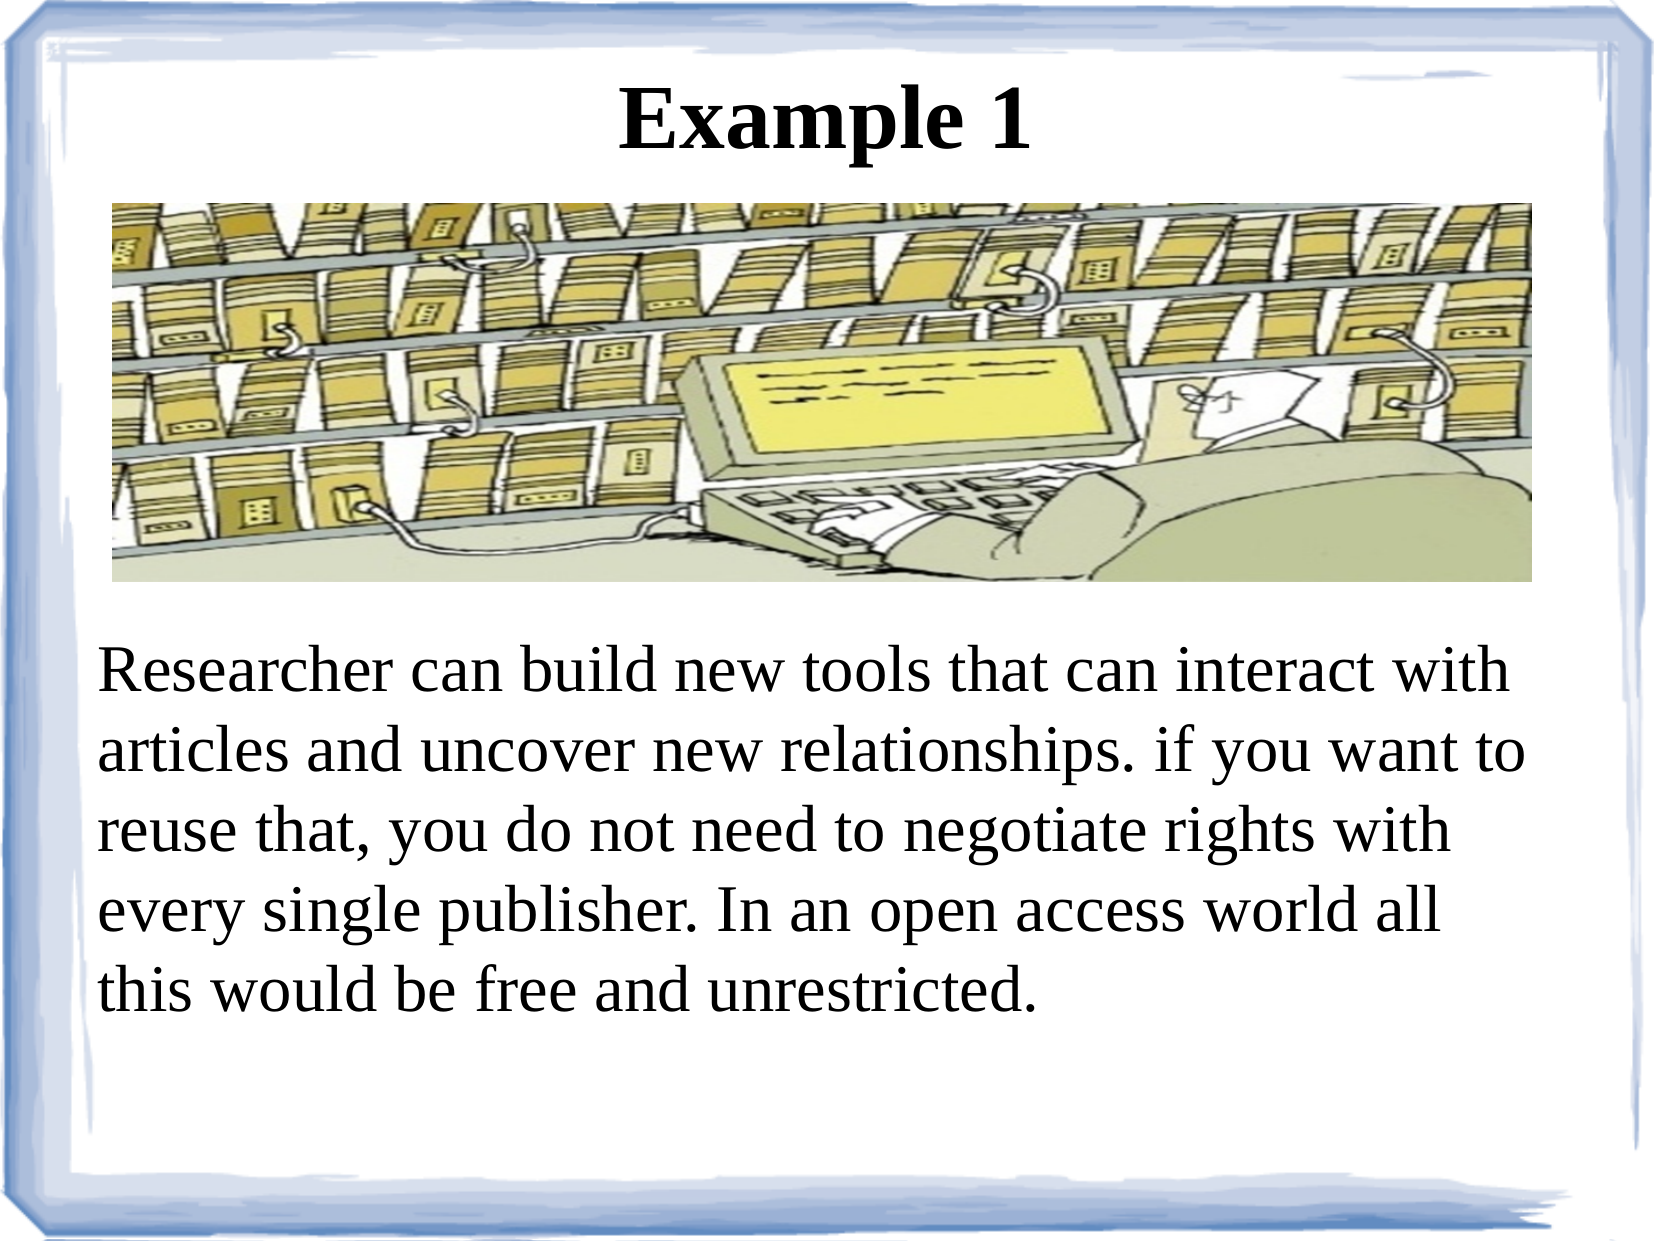

# Example 1
Researcher can build new tools that can interact with articles and uncover new relationships. if you want to reuse that, you do not need to negotiate rights with every single publisher. In an open access world all this would be free and unrestricted.